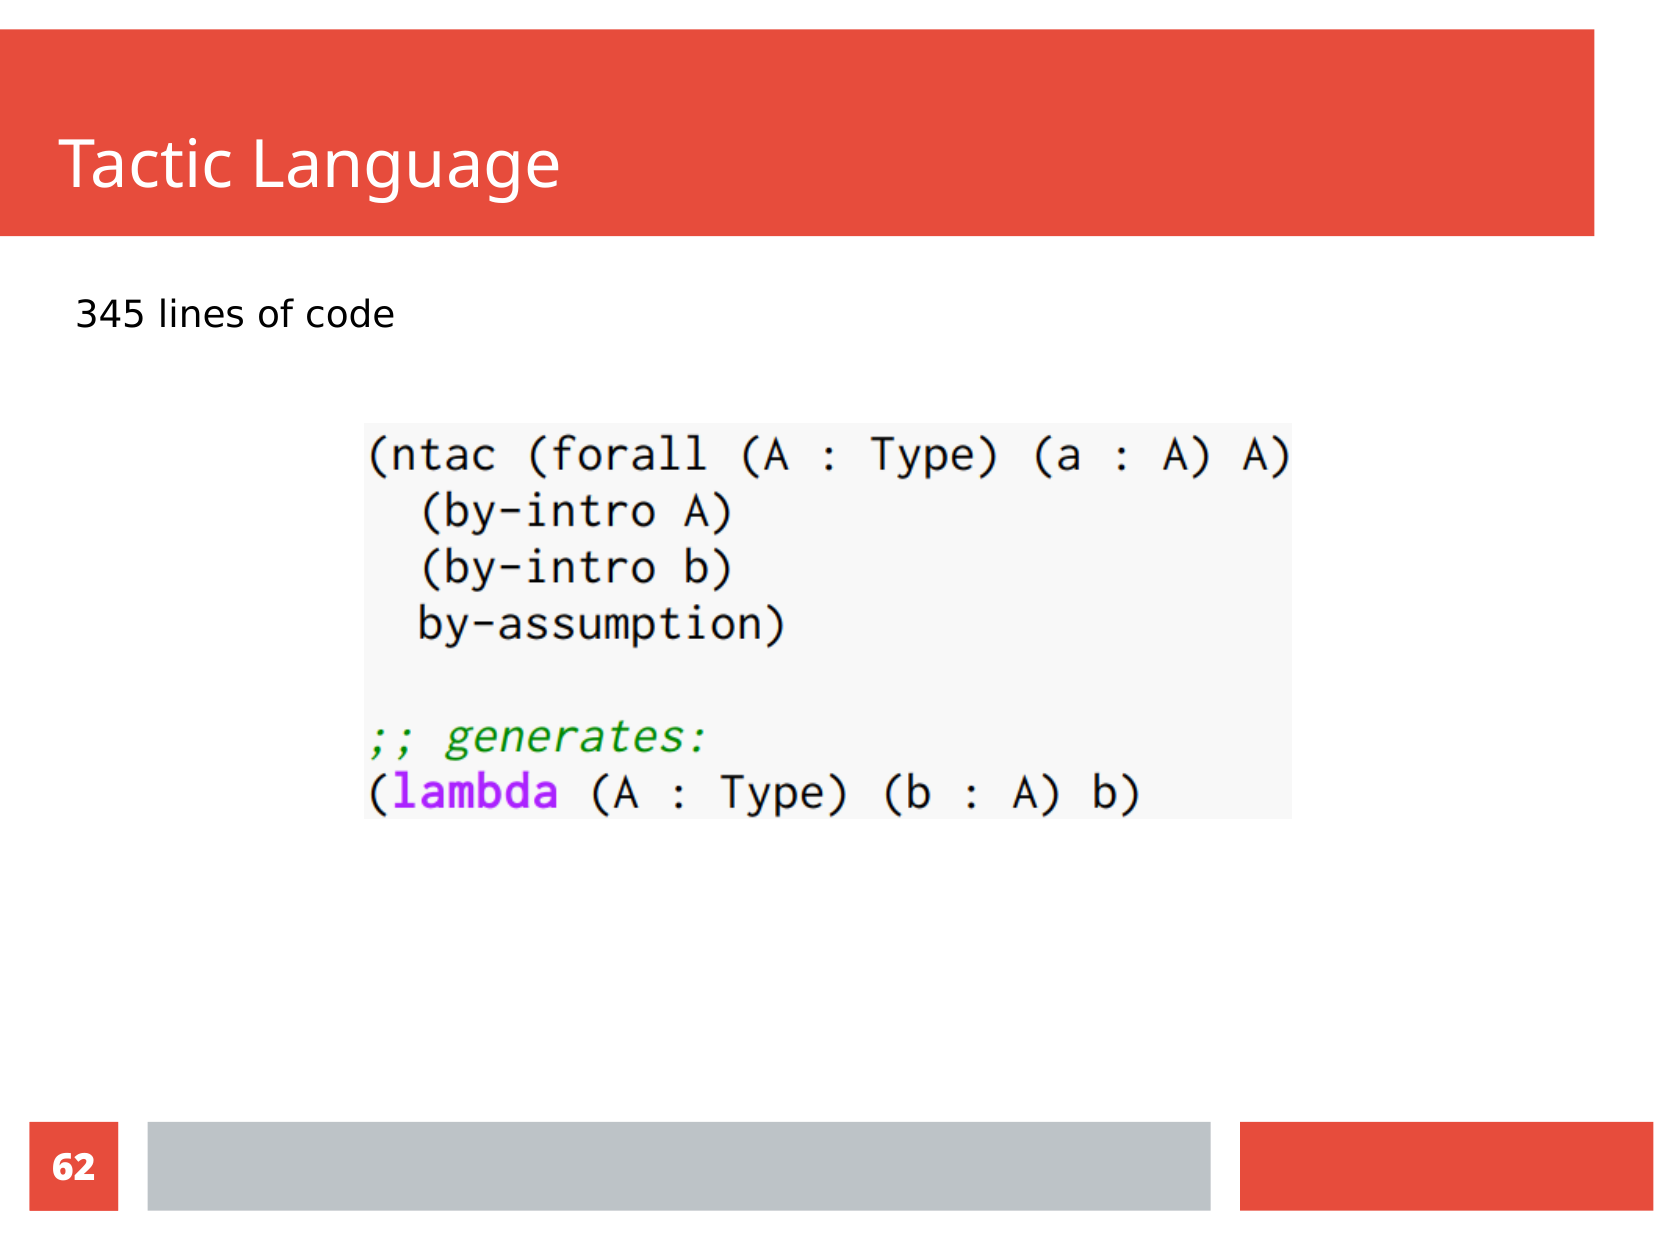

# Tactic Language
345 lines of code
62